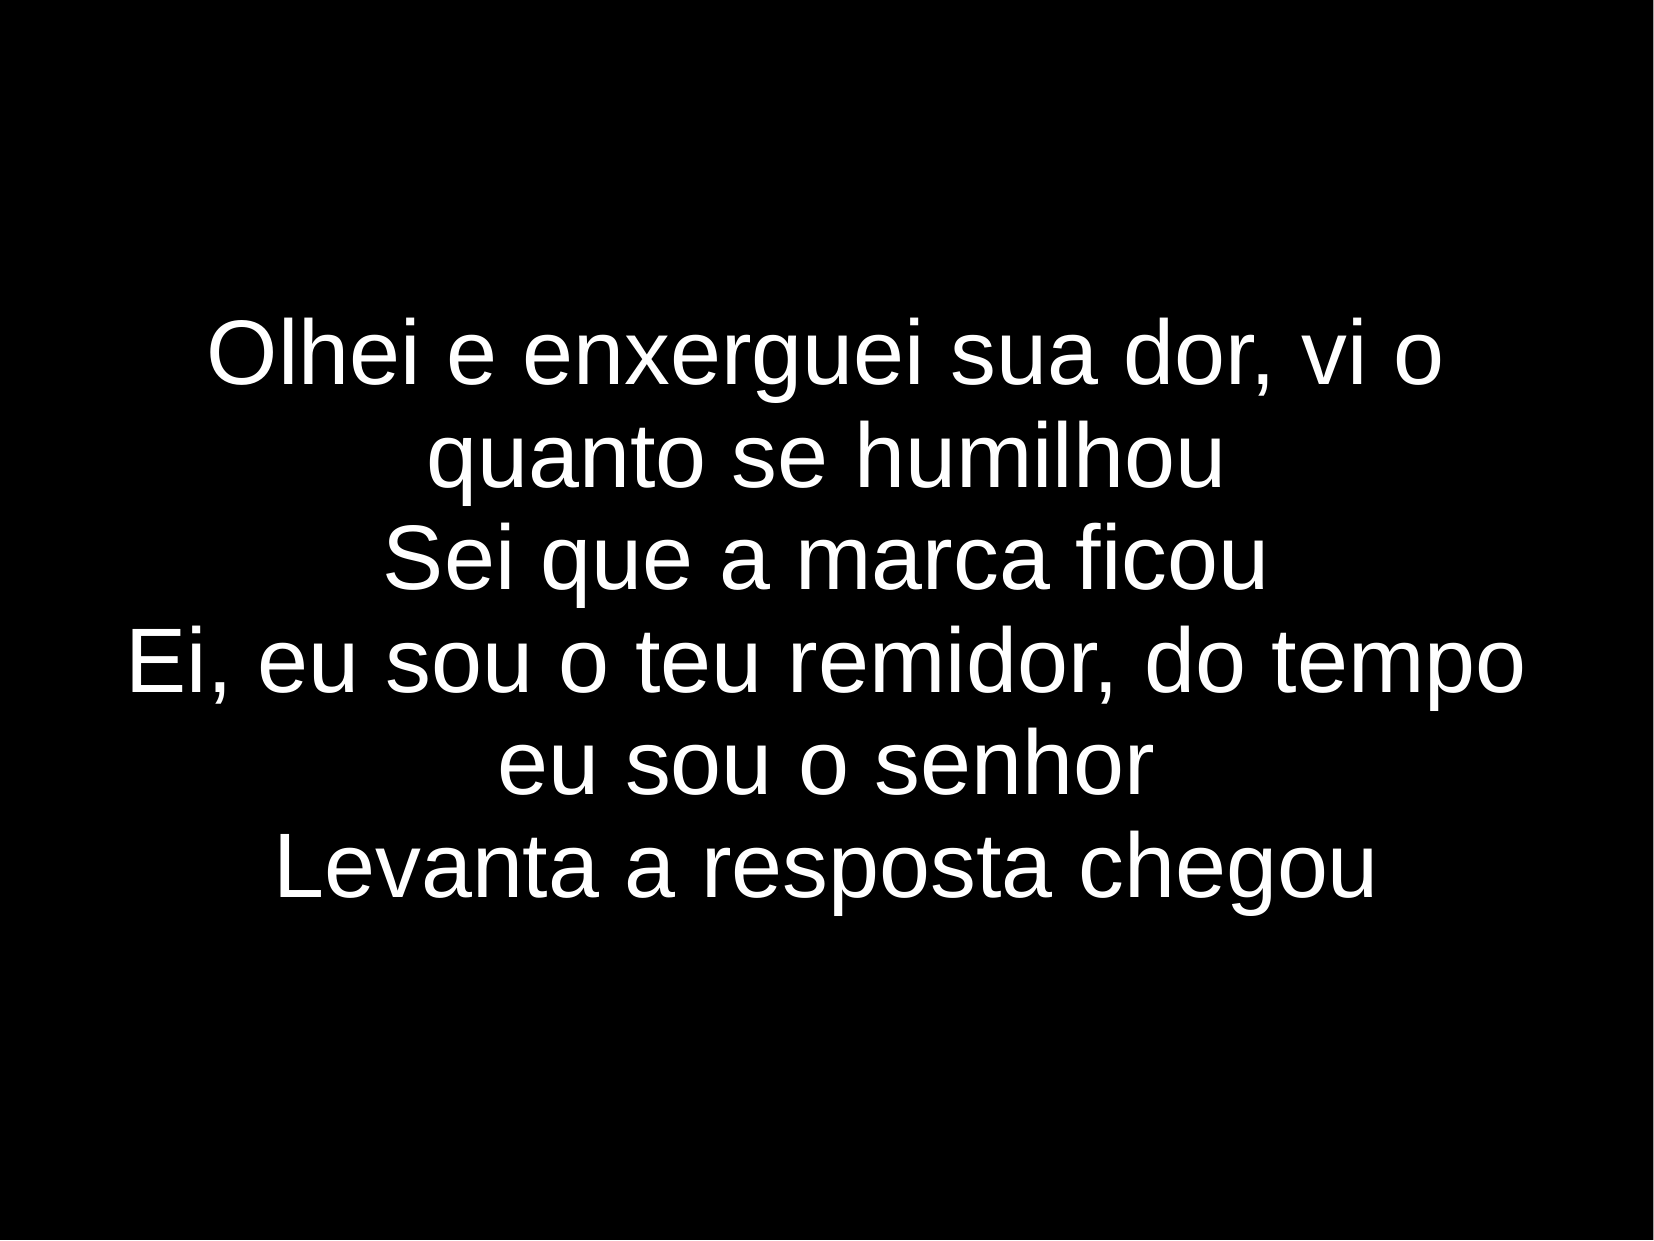

# Olhei e enxerguei sua dor, vi o quanto se humilhou
Sei que a marca ficou
Ei, eu sou o teu remidor, do tempo eu sou o senhor
Levanta a resposta chegou